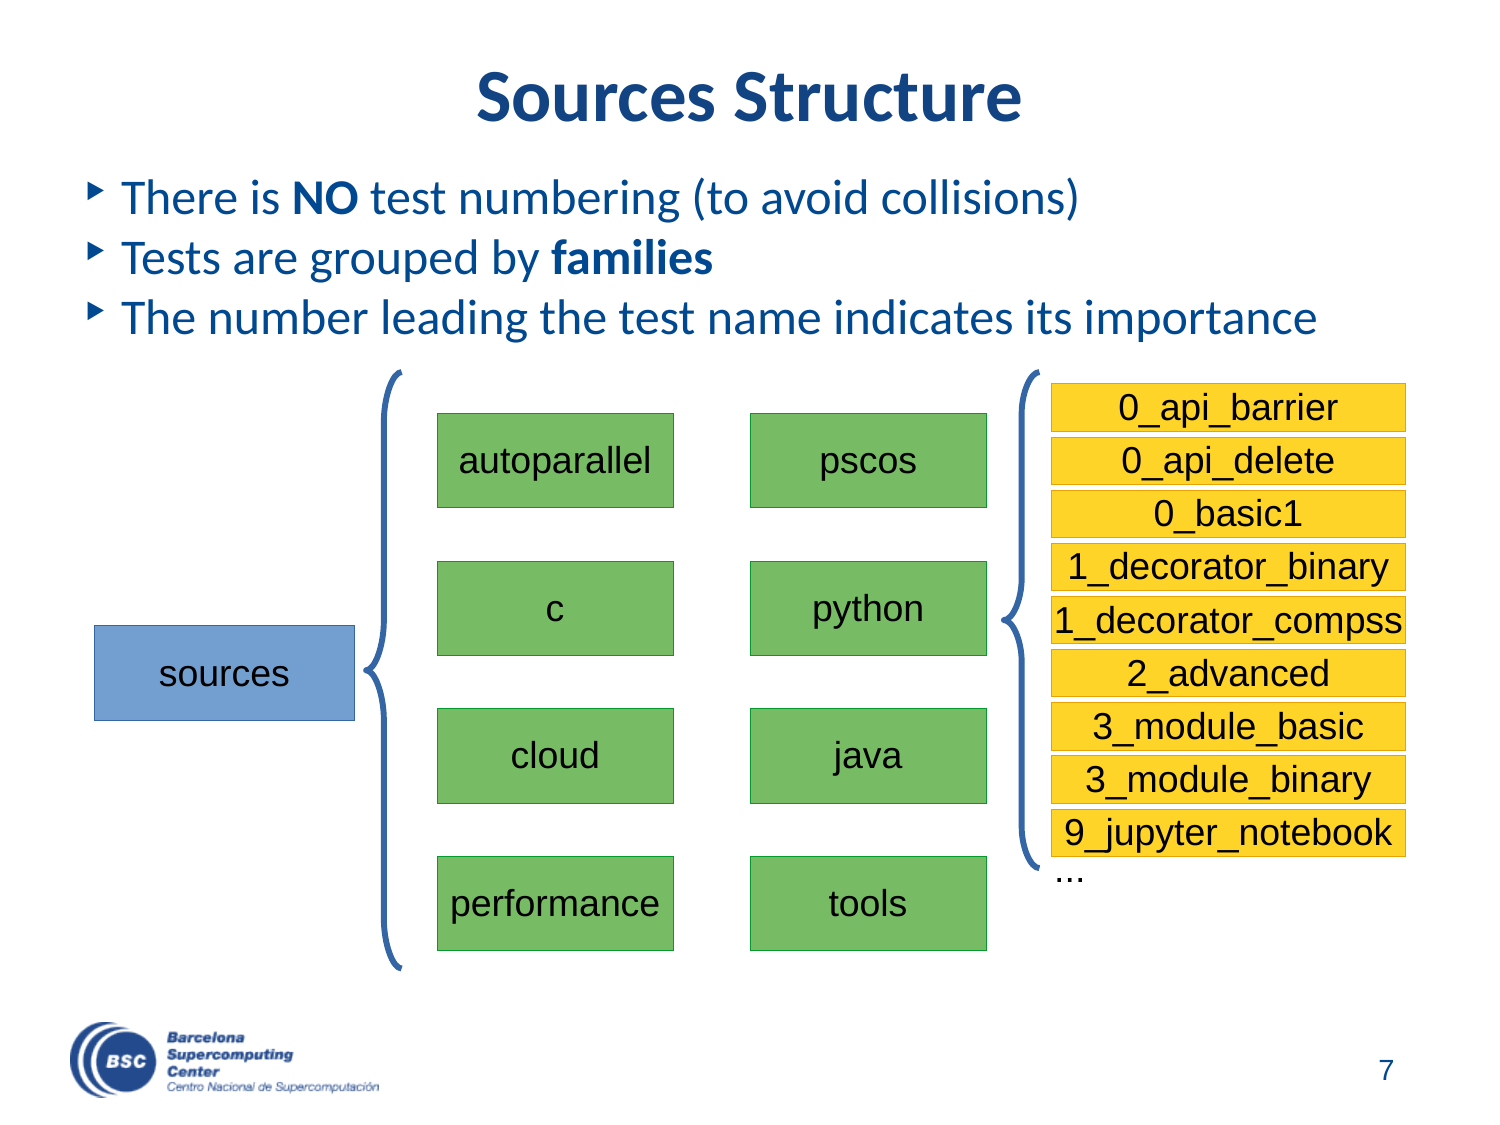

Sources Structure
There is NO test numbering (to avoid collisions)
Tests are grouped by families
The number leading the test name indicates its importance
0_api_barrier
autoparallel
pscos
0_api_delete
0_basic1
1_decorator_binary
c
python
1_decorator_compss
sources
2_advanced
3_module_basic
cloud
java
3_module_binary
9_jupyter_notebook
...
performance
tools